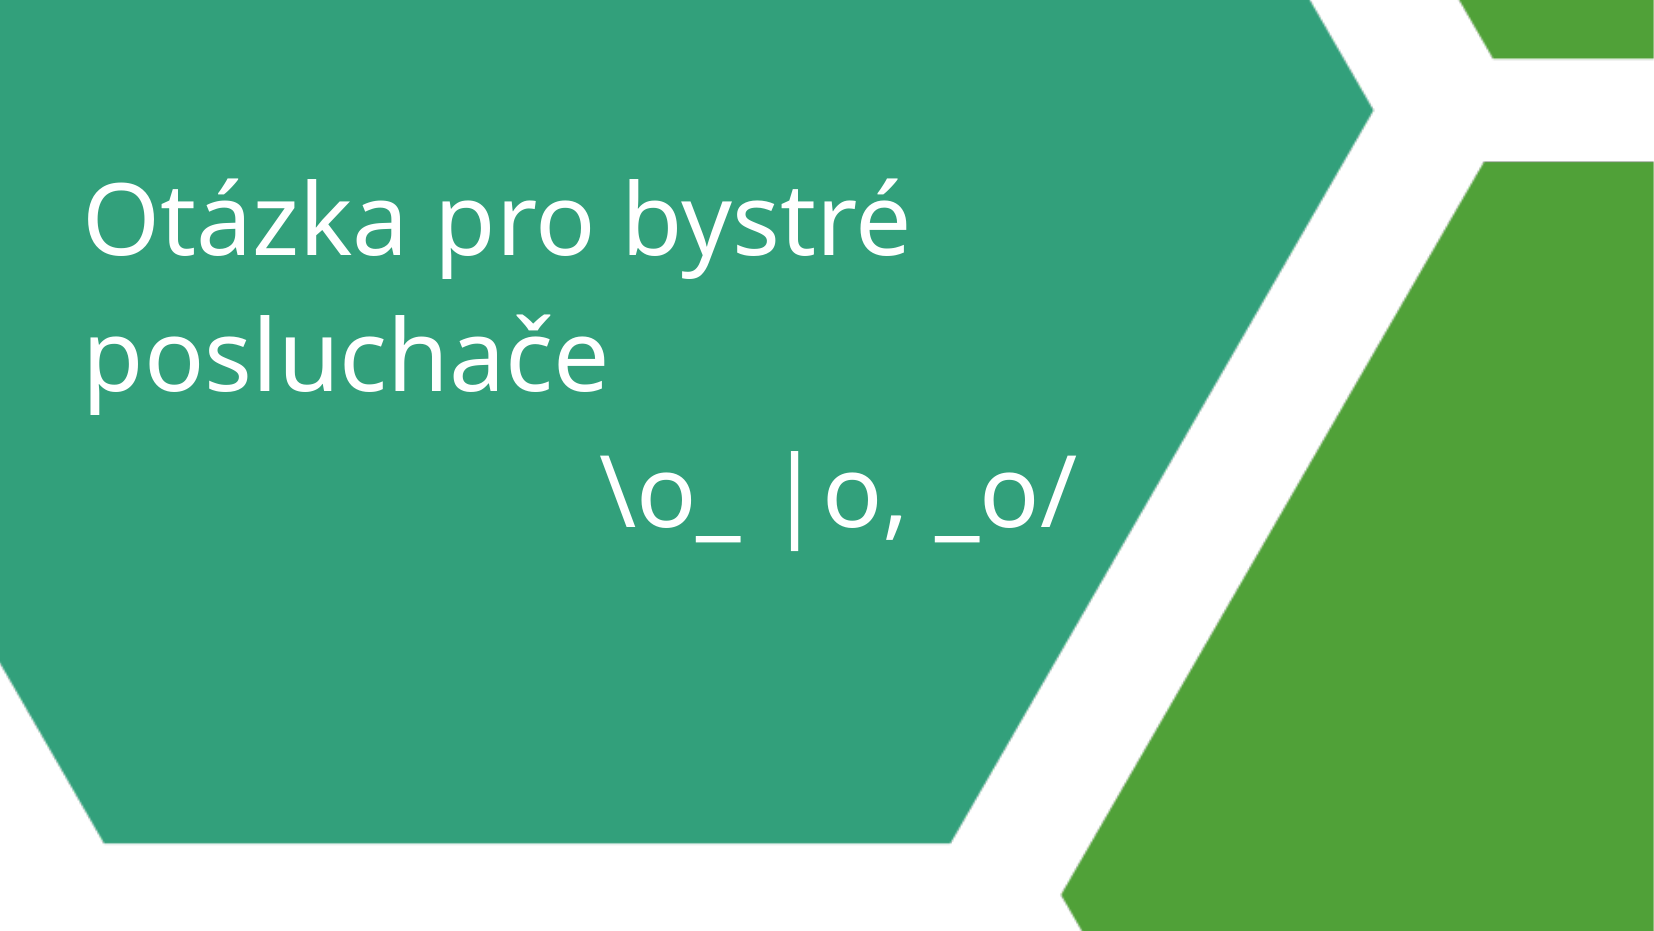

# Otázka pro bystré posluchače \o_ |o, _o/